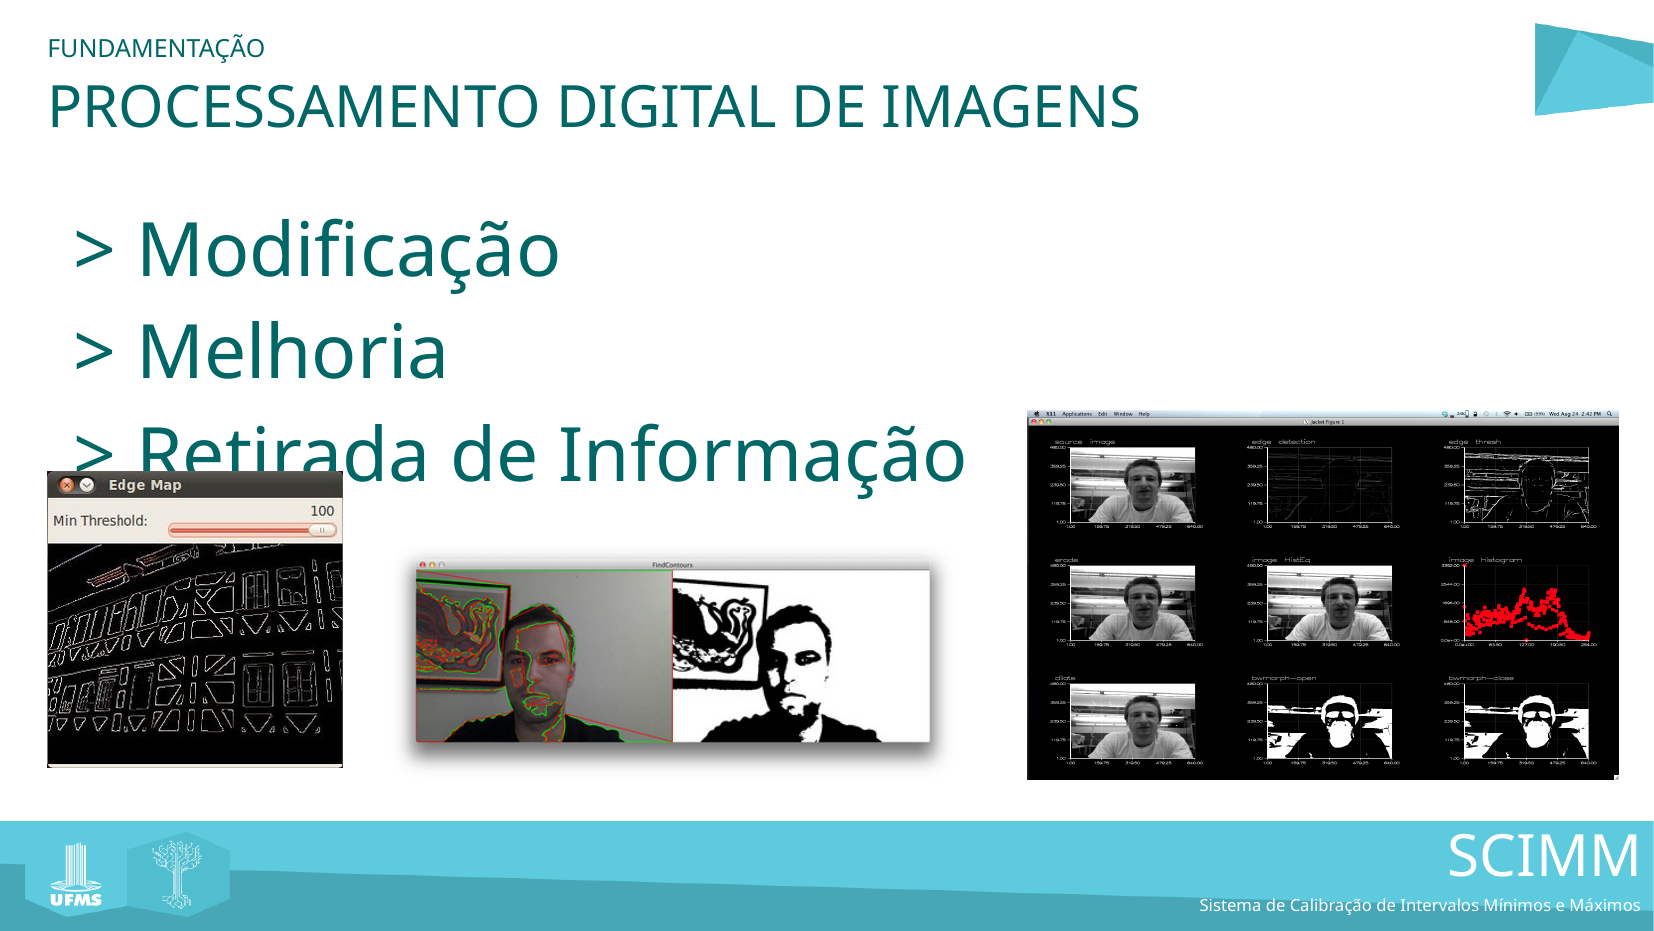

# FUNDAMENTAÇÃO PROCESSAMENTO DIGITAL DE IMAGENS
> Modificação
> Melhoria
> Retirada de Informação
SCIMM
Sistema de Calibração de Intervalos Mínimos e Máximos